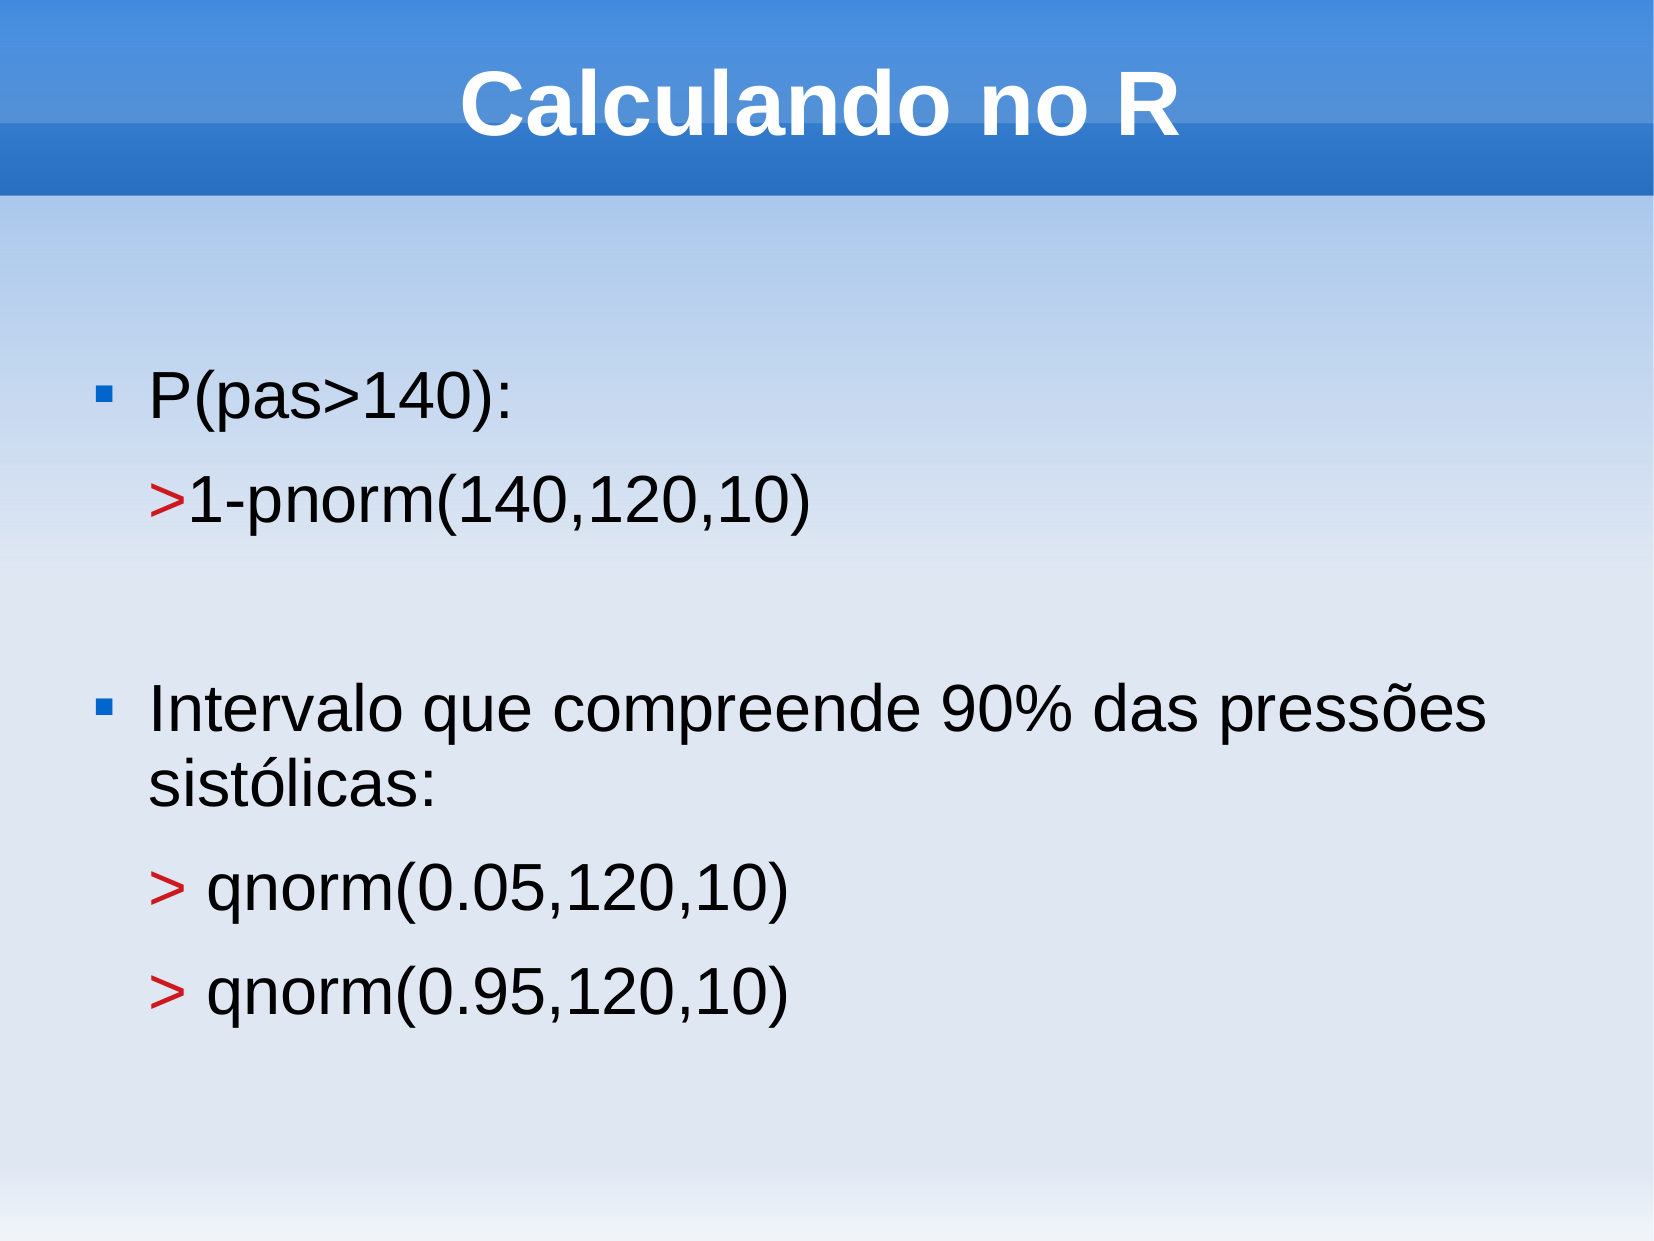

# Calculando no R
P(pas>140):
>1-pnorm(140,120,10)
Intervalo que compreende 90% das pressões sistólicas:
> qnorm(0.05,120,10)
> qnorm(0.95,120,10)